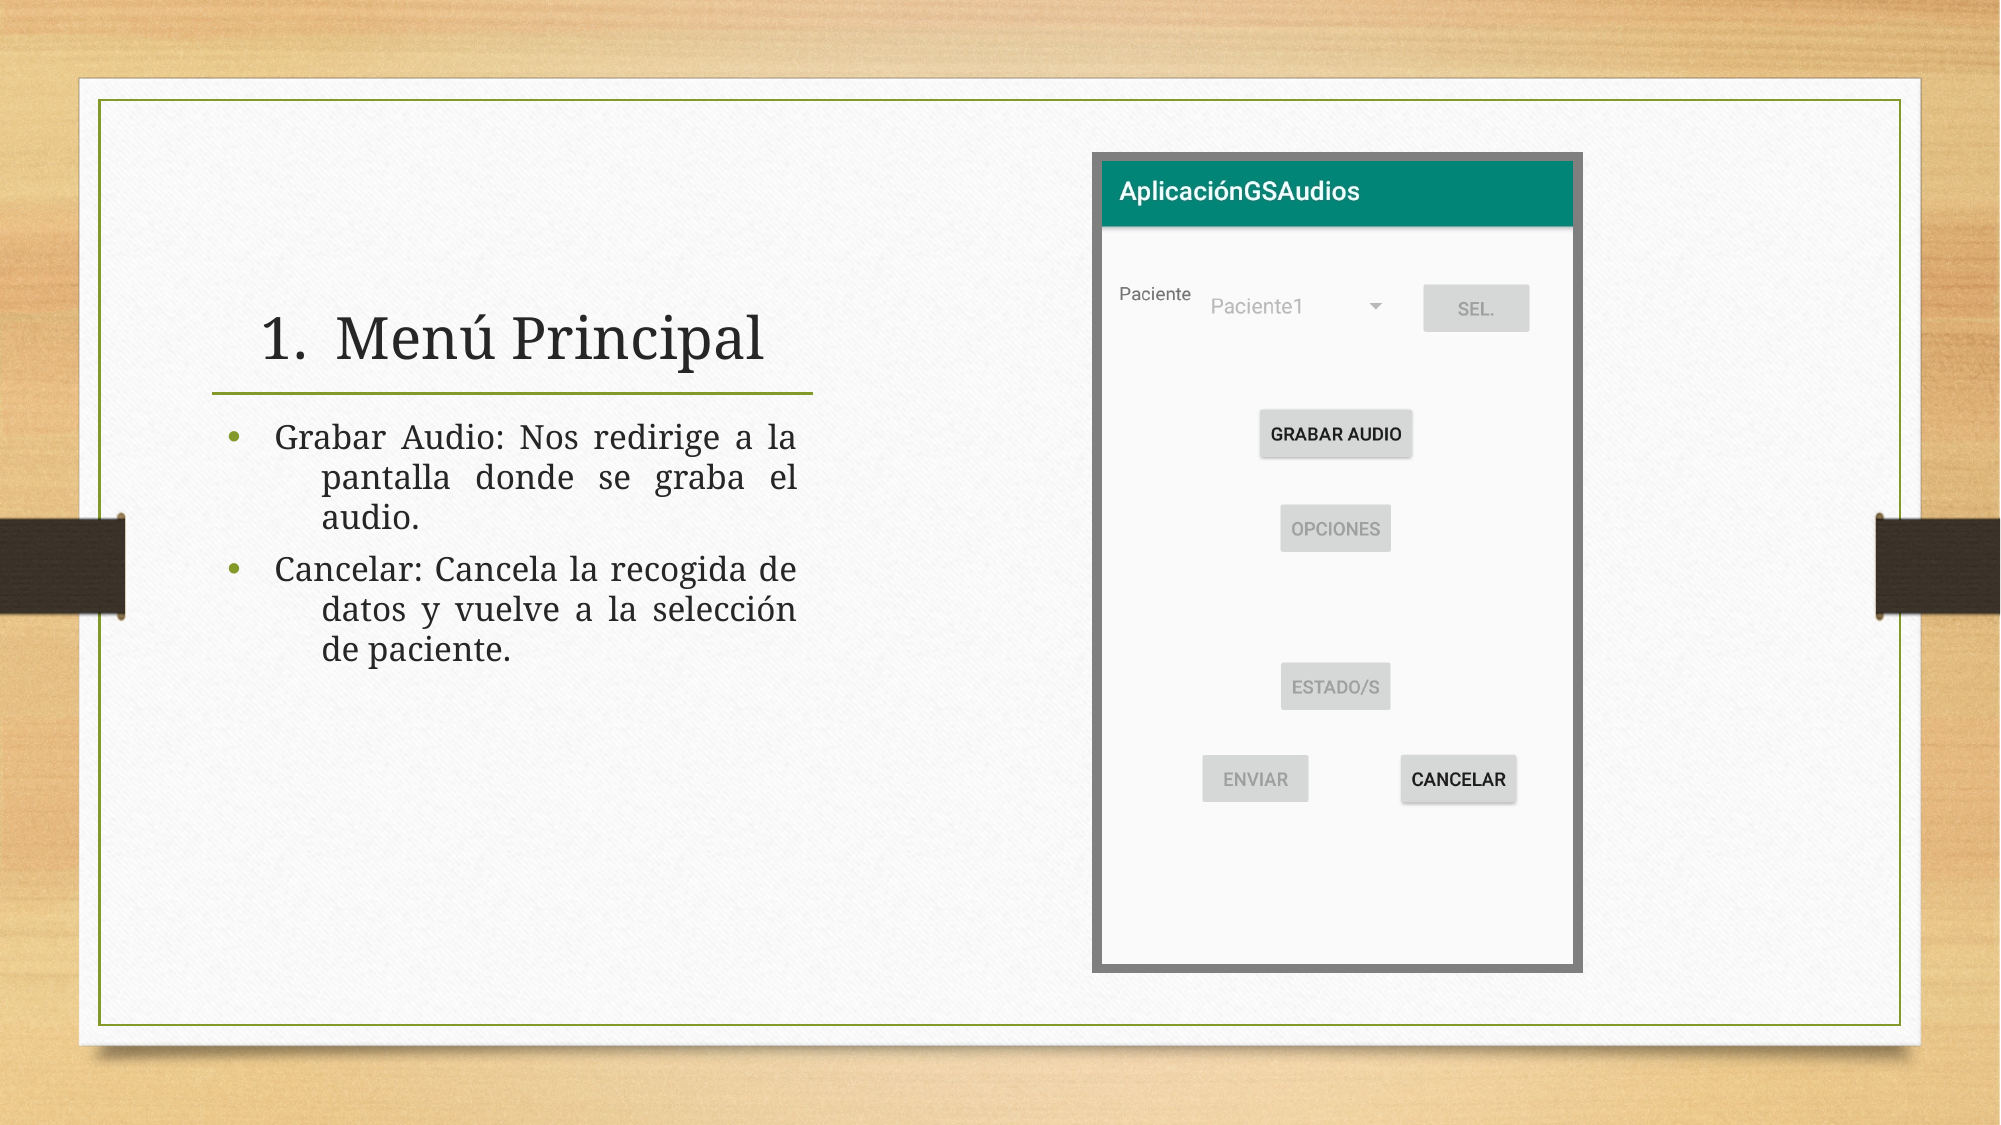

# 1.	Menú Principal
Grabar Audio: Nos redirige a la pantalla donde se graba el audio.
Cancelar: Cancela la recogida de datos y vuelve a la selección de paciente.